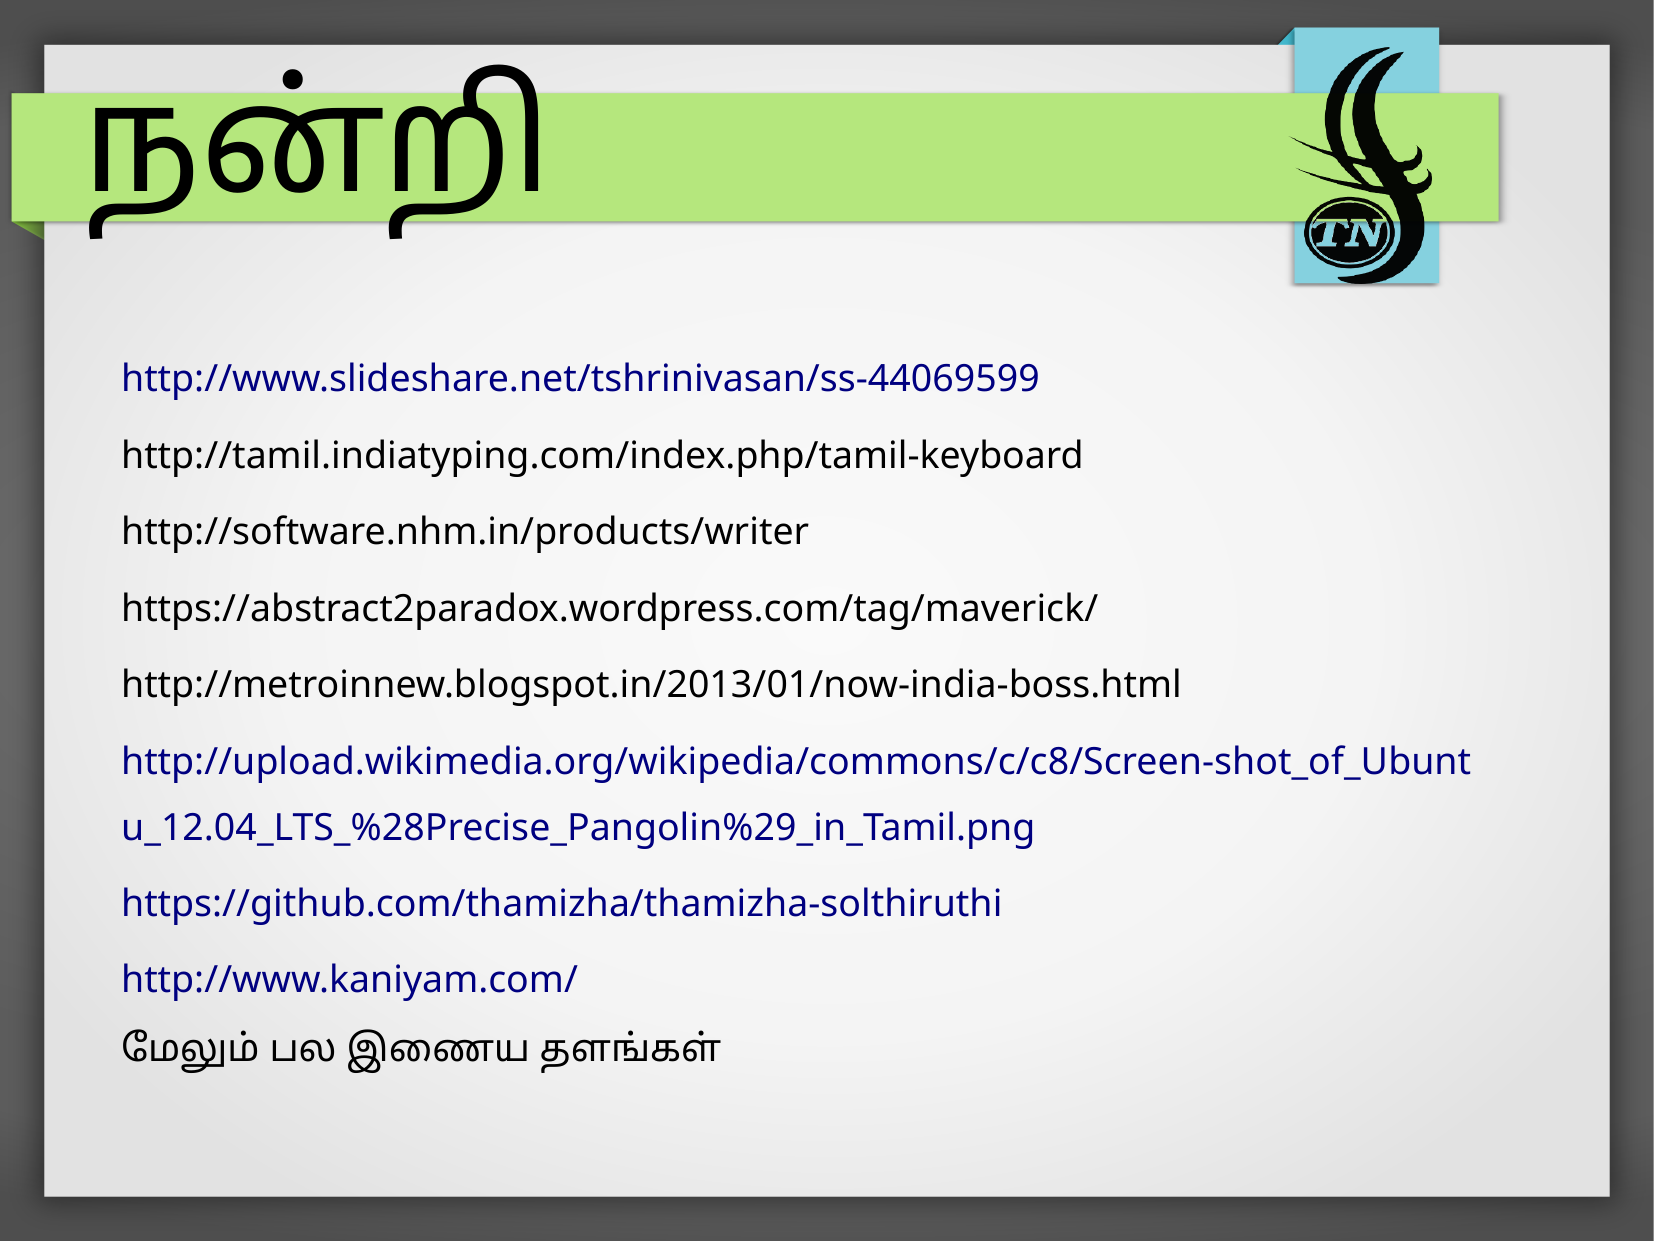

# நன்றி
http://www.slideshare.net/tshrinivasan/ss-44069599
http://tamil.indiatyping.com/index.php/tamil-keyboard
http://software.nhm.in/products/writer
https://abstract2paradox.wordpress.com/tag/maverick/
http://metroinnew.blogspot.in/2013/01/now-india-boss.html
http://upload.wikimedia.org/wikipedia/commons/c/c8/Screen-shot_of_Ubuntu_12.04_LTS_%28Precise_Pangolin%29_in_Tamil.png
https://github.com/thamizha/thamizha-solthiruthi
http://www.kaniyam.com/
மேலும் பல இணைய தளங்கள்